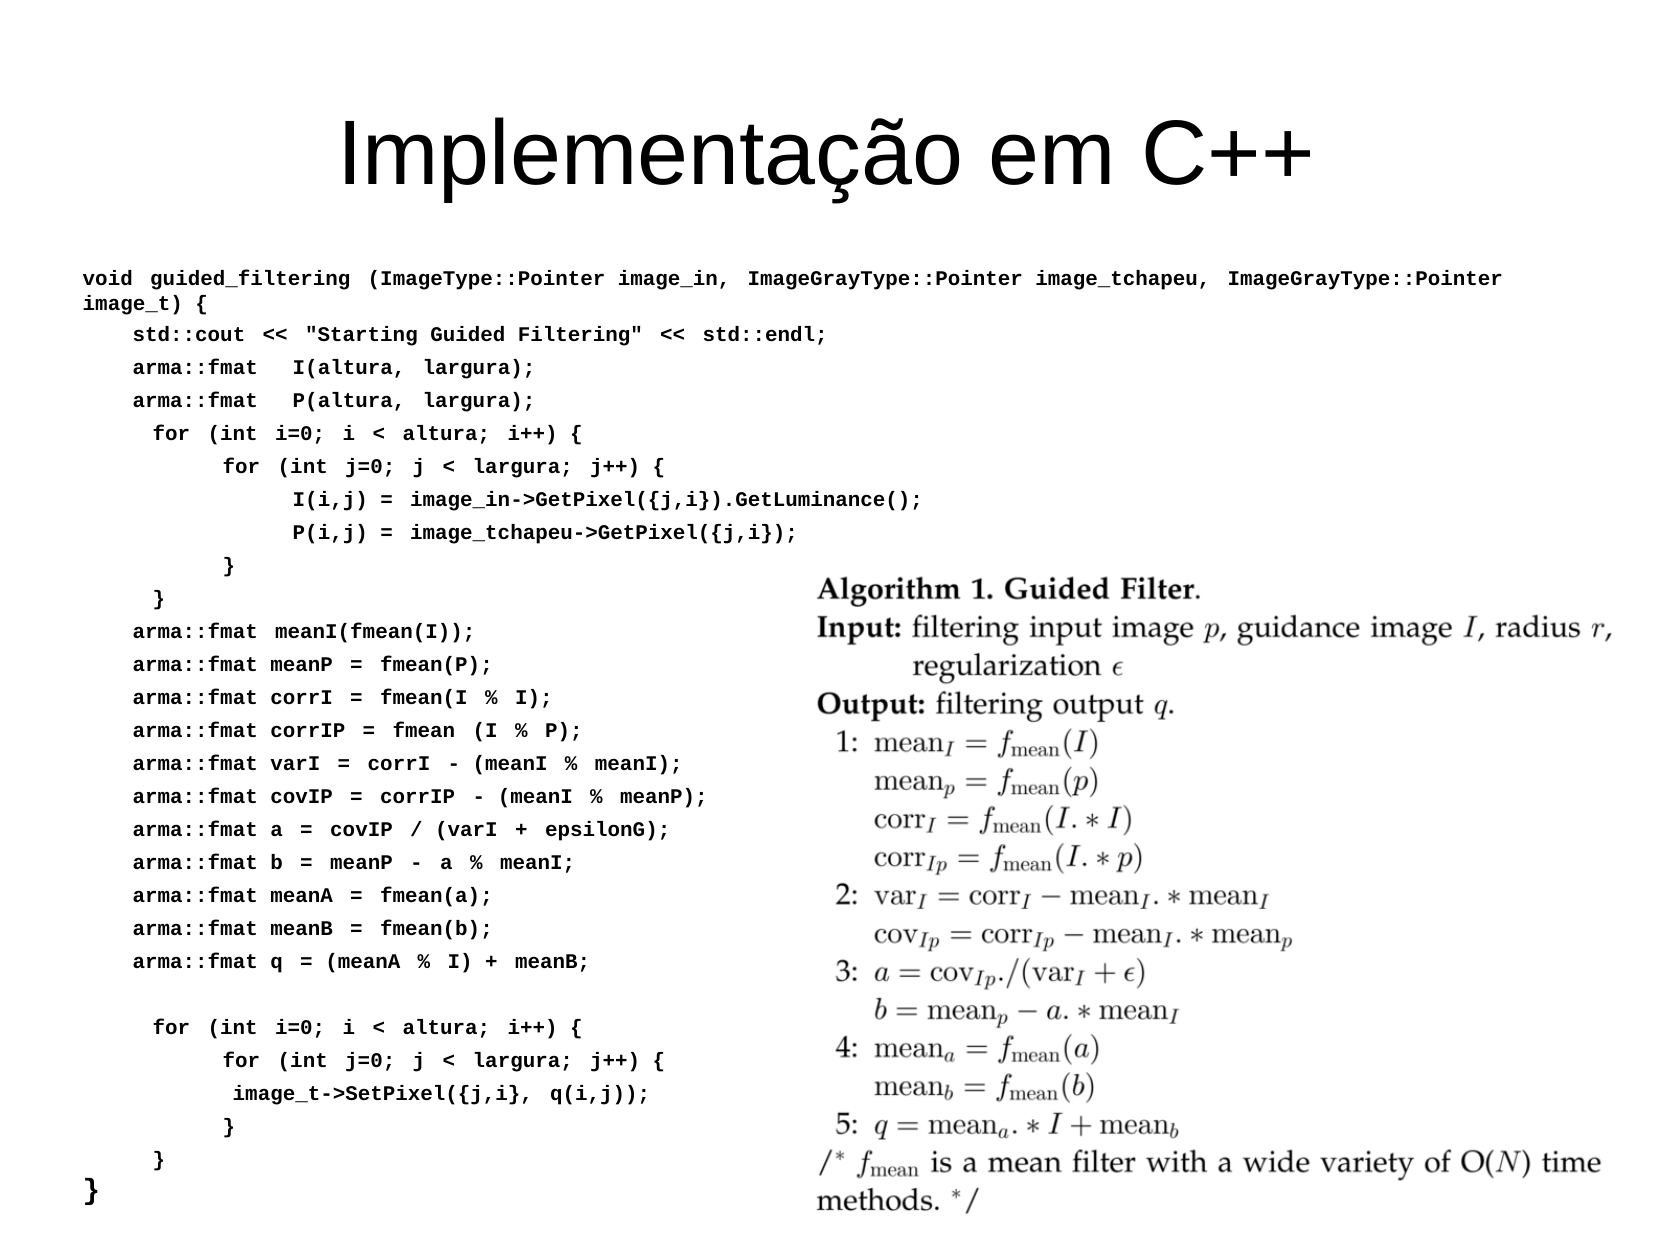

# Implementação em C++
void guided_filtering (ImageType::Pointer image_in, ImageGrayType::Pointer image_tchapeu, ImageGrayType::Pointer image_t) {
 std::cout << "Starting Guided Filtering" << std::endl;
 arma::fmat I(altura, largura);
 arma::fmat P(altura, largura);
 for (int i=0; i < altura; i++) {
 for (int j=0; j < largura; j++) {
 I(i,j) = image_in->GetPixel({j,i}).GetLuminance();
 P(i,j) = image_tchapeu->GetPixel({j,i});
 }
 }
 arma::fmat meanI(fmean(I));
 arma::fmat meanP = fmean(P);
 arma::fmat corrI = fmean(I % I);
 arma::fmat corrIP = fmean (I % P);
 arma::fmat varI = corrI - (meanI % meanI);
 arma::fmat covIP = corrIP - (meanI % meanP);
 arma::fmat a = covIP / (varI + epsilonG);
 arma::fmat b = meanP - a % meanI;
 arma::fmat meanA = fmean(a);
 arma::fmat meanB = fmean(b);
 arma::fmat q = (meanA % I) + meanB;
 for (int i=0; i < altura; i++) {
 for (int j=0; j < largura; j++) {
 image_t->SetPixel({j,i}, q(i,j));
 }
 }
}